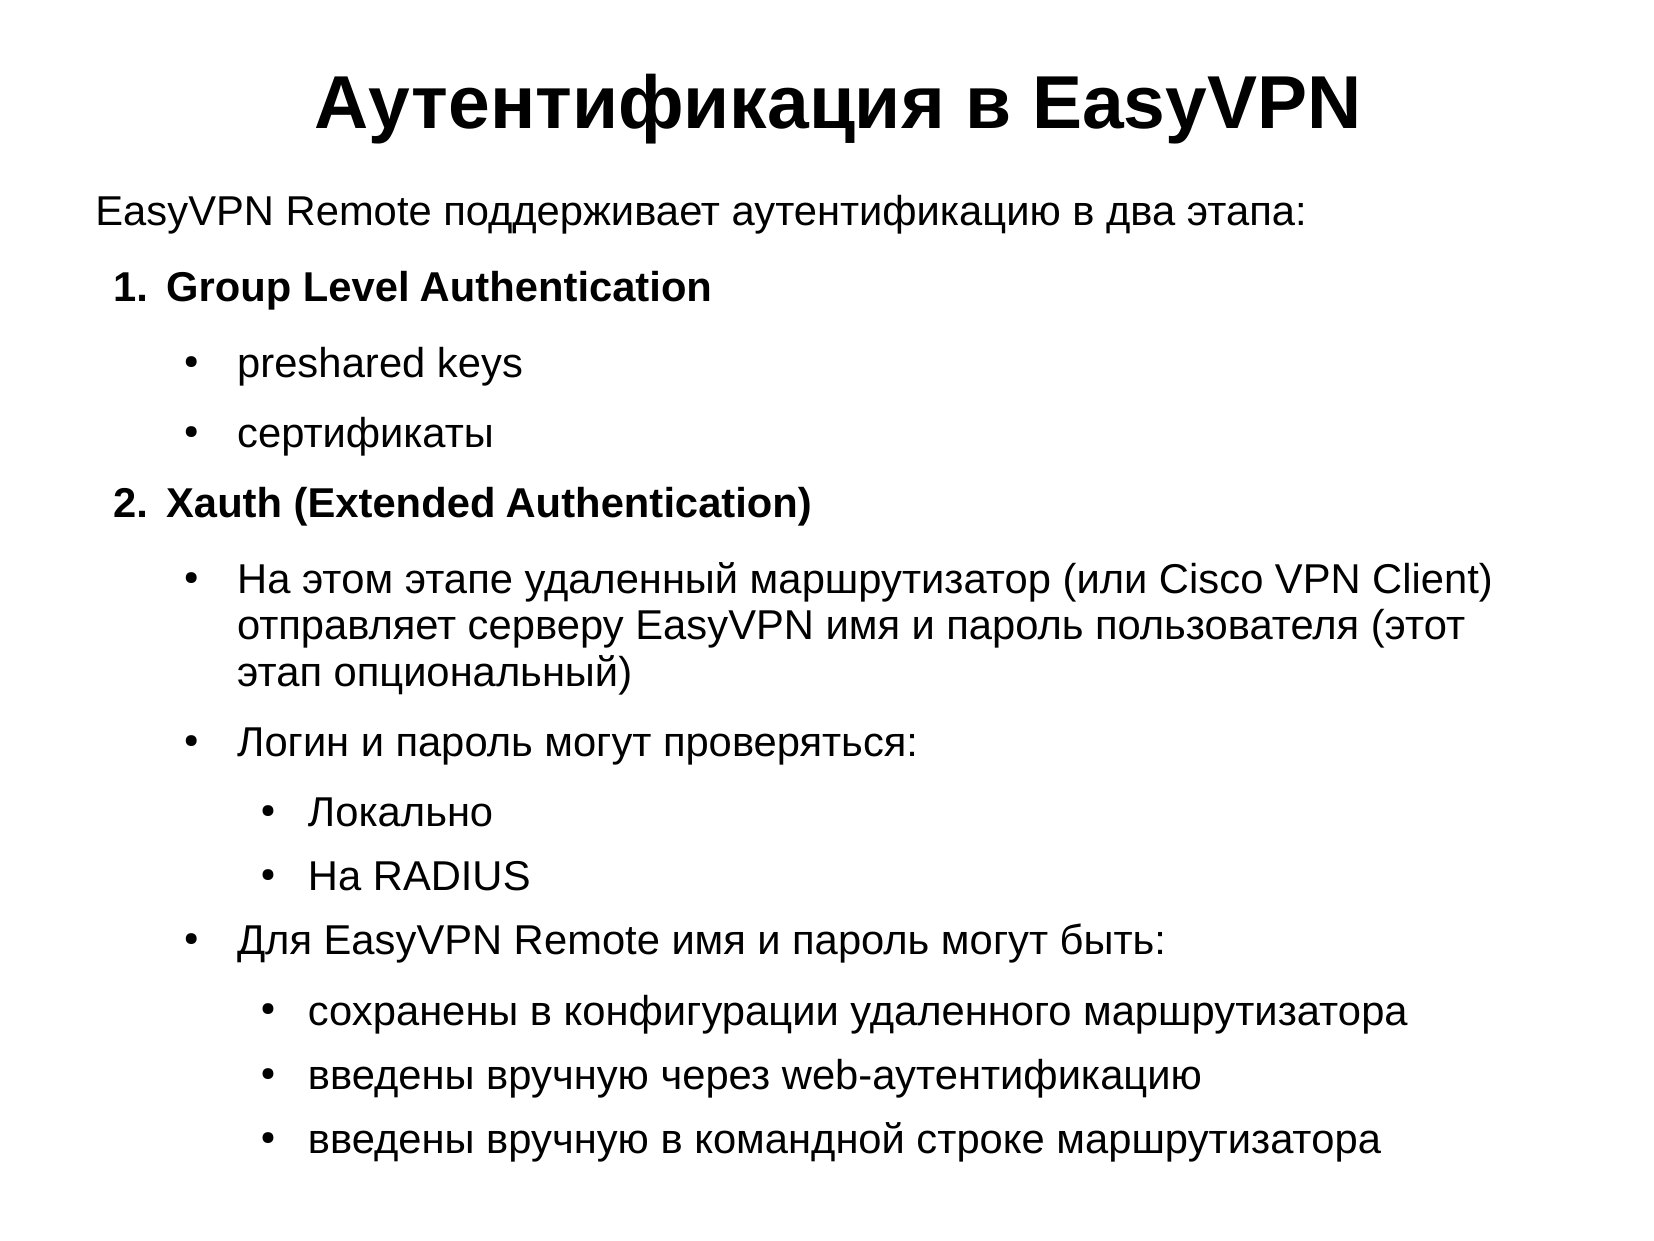

Аутентификация в EasyVPN
# EasyVPN Remote поддерживает аутентификацию в два этапа:
Group Level Authentication
preshared keys
сертификаты
Xauth (Extended Authentication)
На этом этапе удаленный маршрутизатор (или Cisco VPN Client) отправляет серверу EasyVPN имя и пароль пользователя (этот этап опциональный)
Логин и пароль могут проверяться:
Локально
На RADIUS
Для EasyVPN Remote имя и пароль могут быть:
сохранены в конфигурации удаленного маршрутизатора
введены вручную через web-аутентификацию
введены вручную в командной строке маршрутизатора